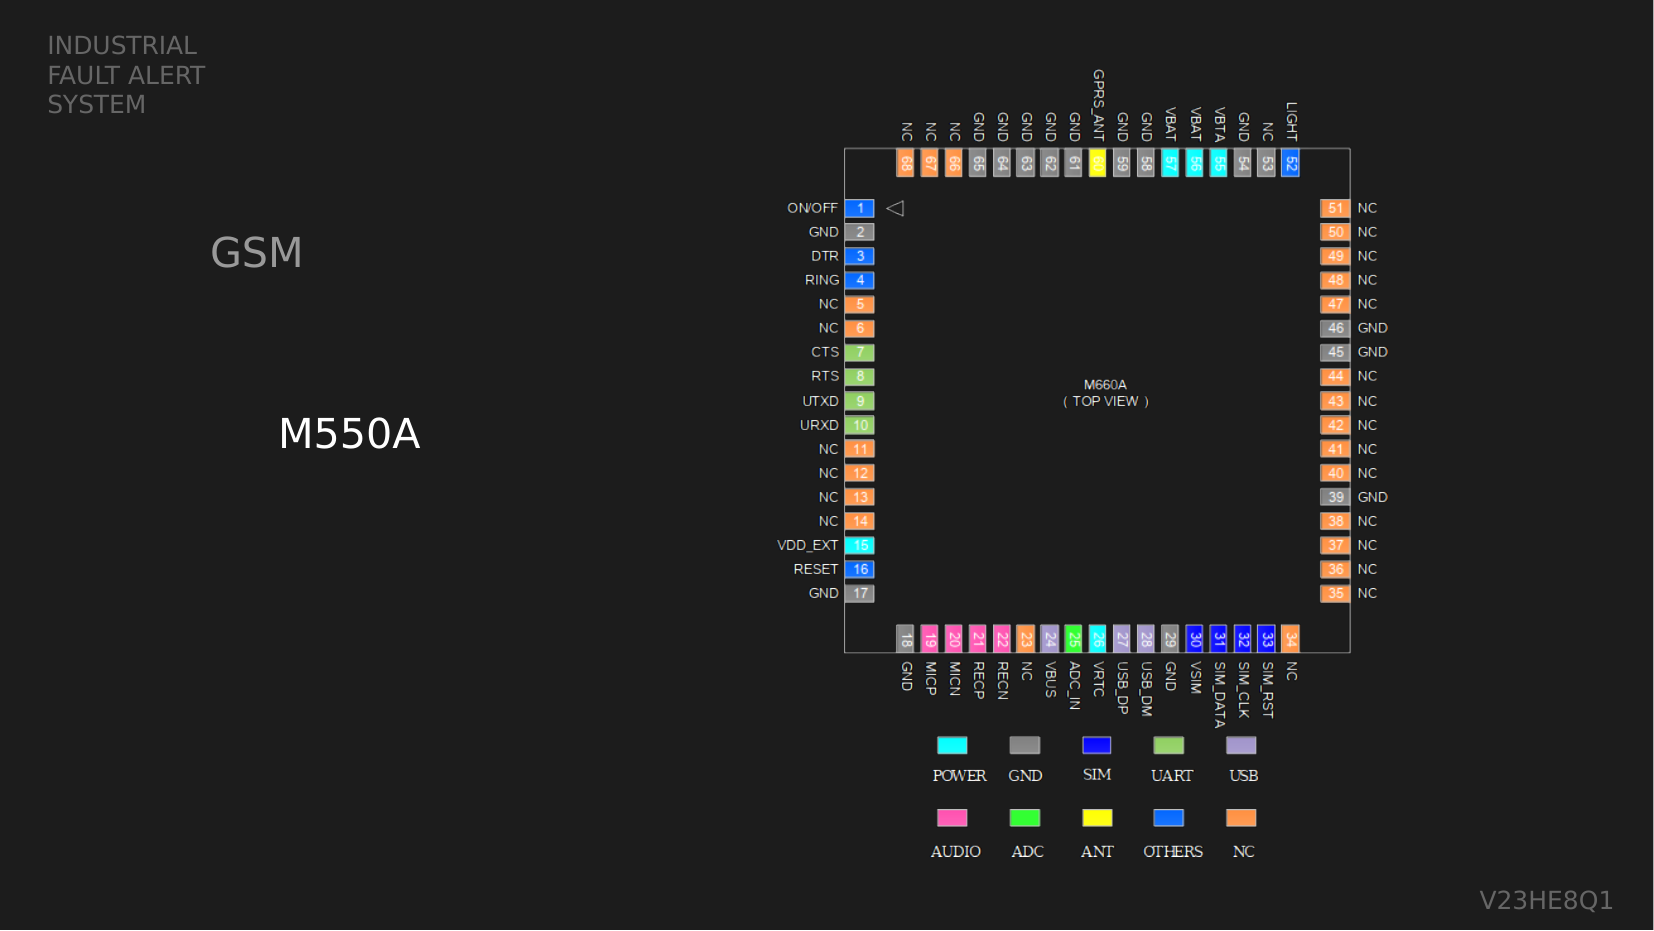

INDUSTRIAL FAULT ALERT SYSTEM
GSM
M550A
V23HE8Q1